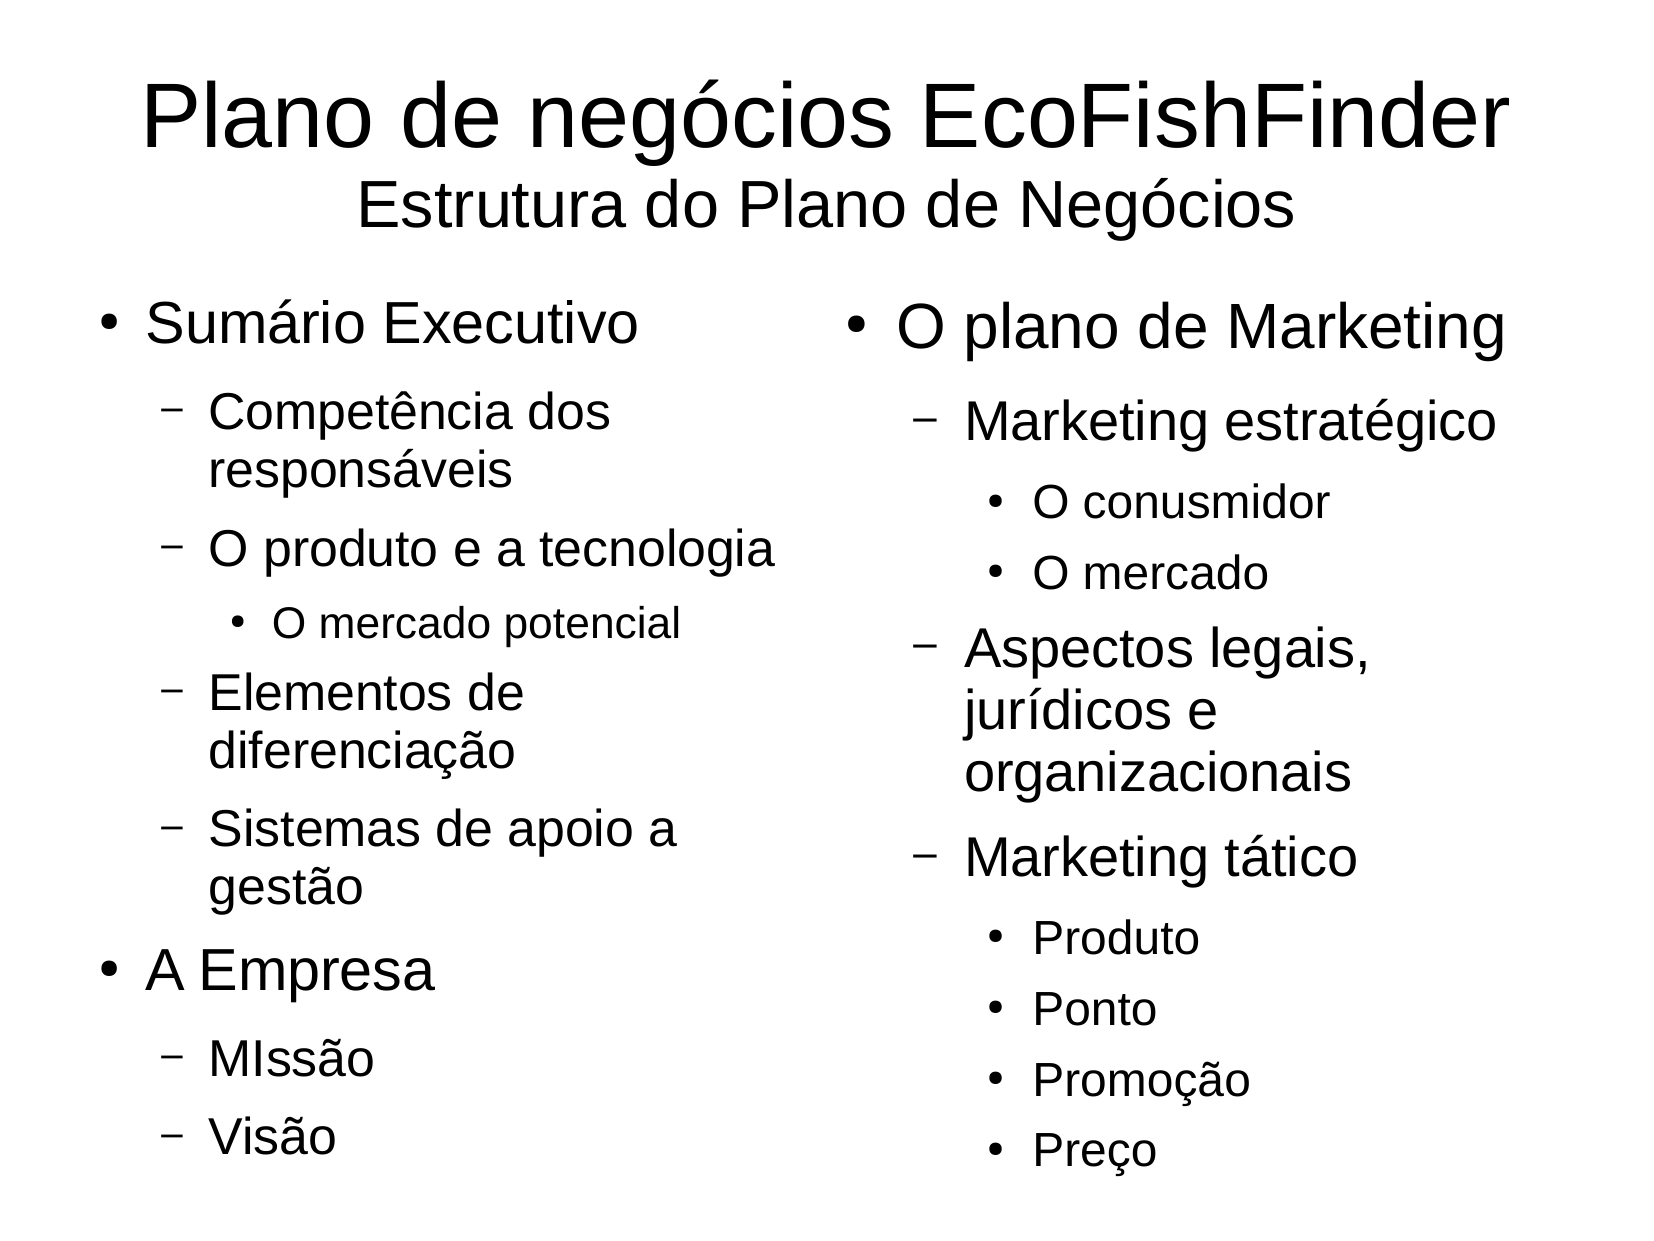

# Plano de negócios EcoFishFinder Estrutura do Plano de Negócios
Sumário Executivo
Competência dos responsáveis
O produto e a tecnologia
O mercado potencial
Elementos de diferenciação
Sistemas de apoio a gestão
A Empresa
MIssão
Visão
O plano de Marketing
Marketing estratégico
O conusmidor
O mercado
Aspectos legais, jurídicos e organizacionais
Marketing tático
Produto
Ponto
Promoção
Preço